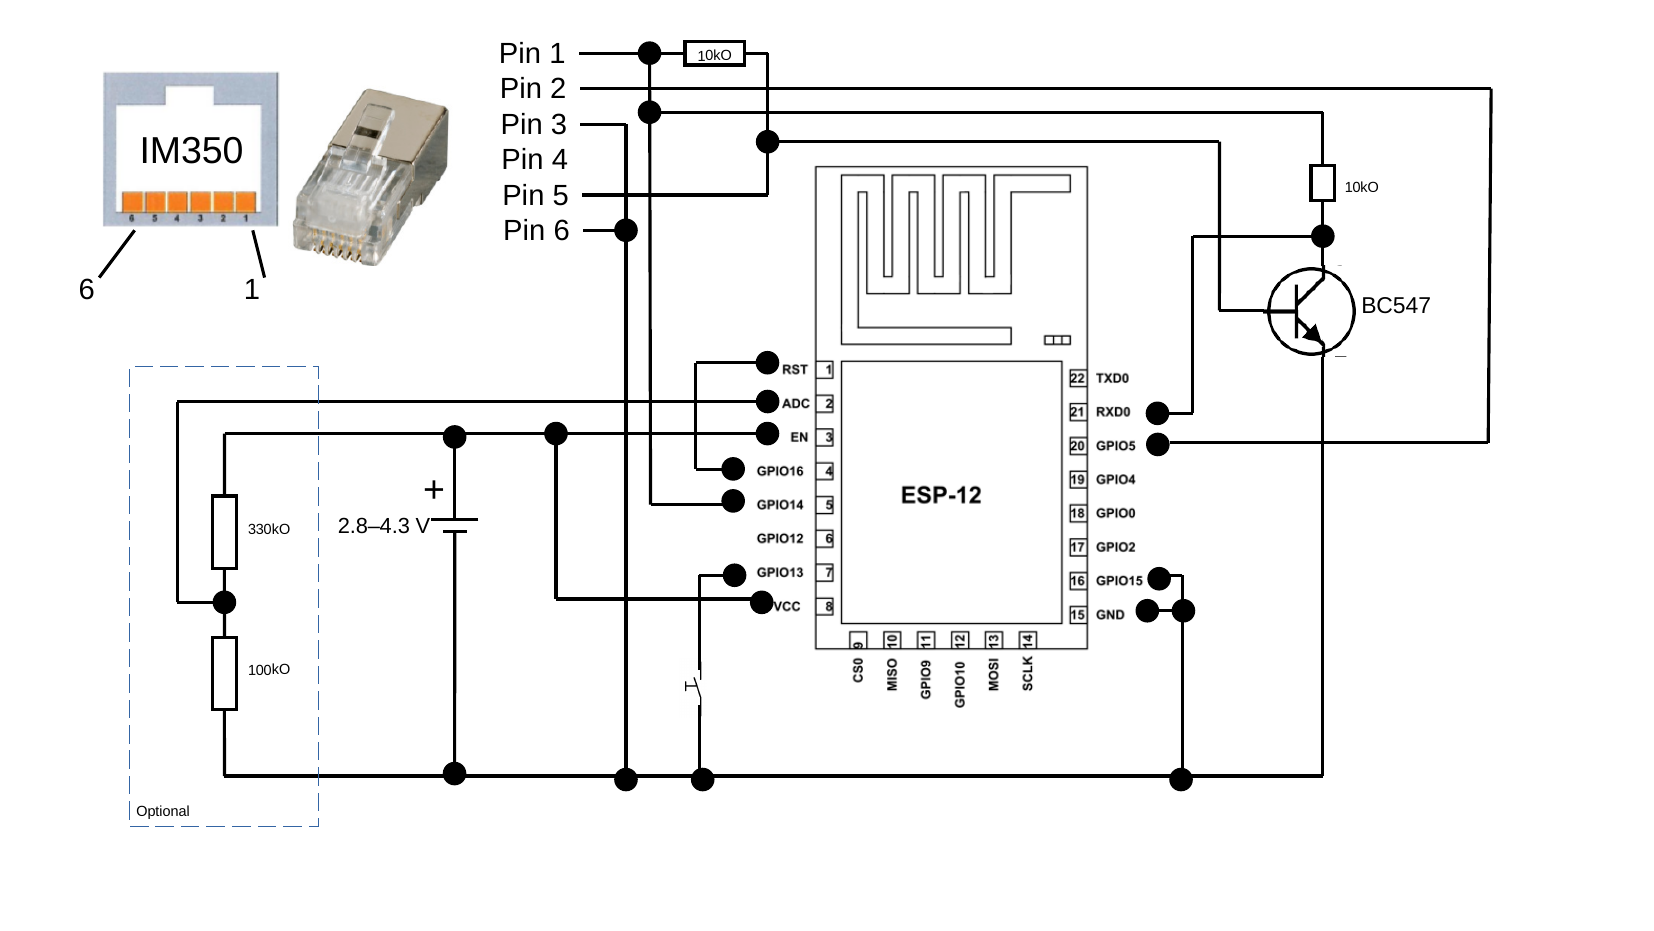

Pin 1
10kO
Pin 2
IM350
Pin 3
Pin 4
Pin 5
10kO
Pin 6
6
1
BC547
+
2.8–4.3 V
330kO
100kO
Optional